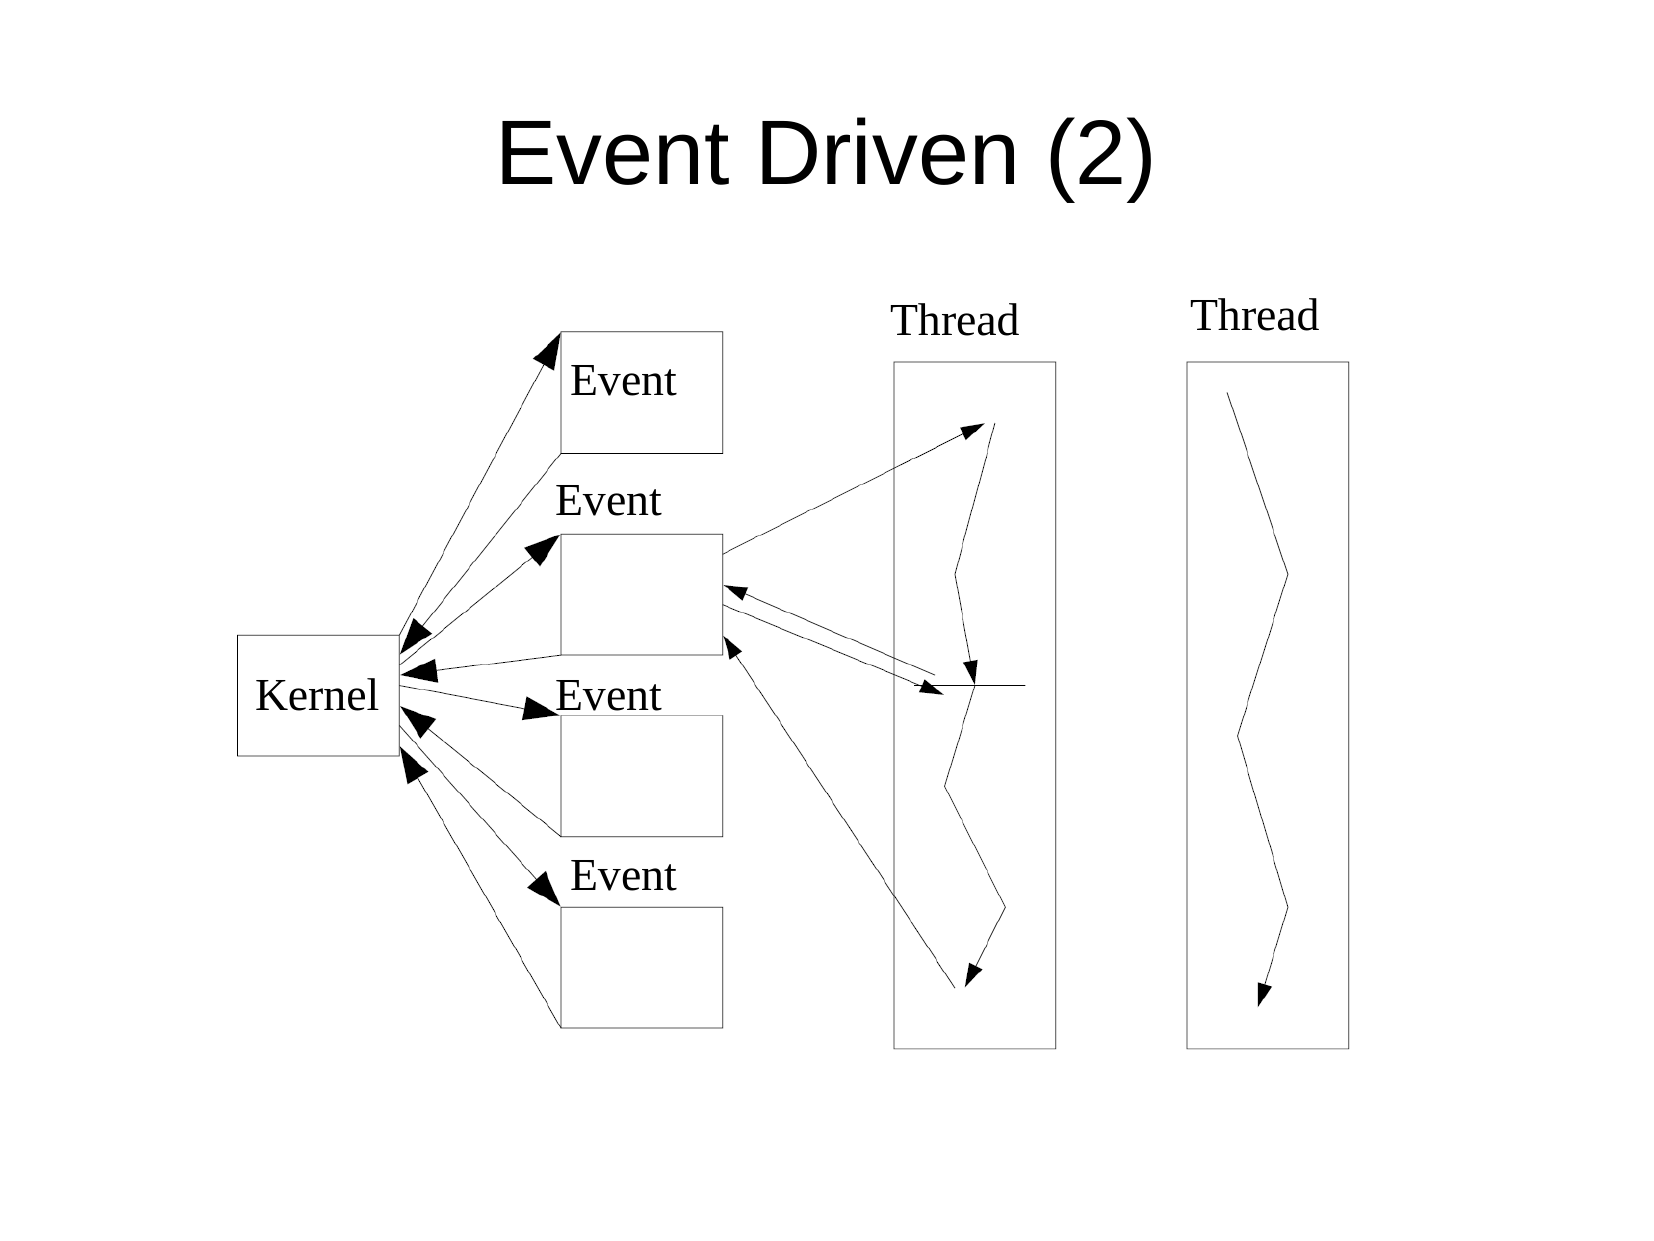

# Event Driven (2)
Thread
Thread
Event
Event
Kernel
Event
Event